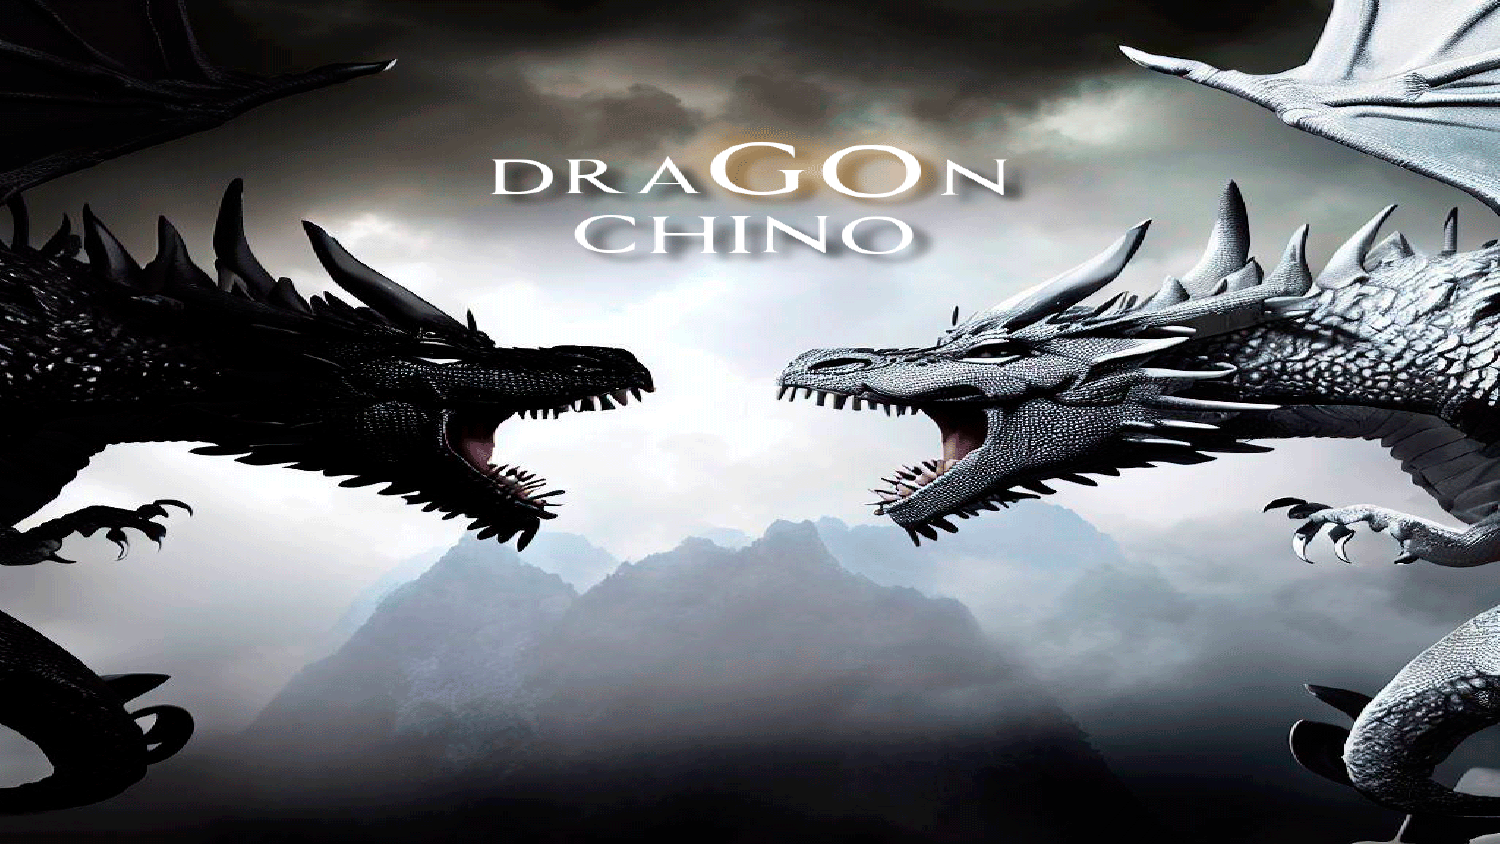

Integrantes: Valdivia Ignacio
		 Navio Joaquin
 Raddi gino
 Mancilla Sebastian
 Flores Martin